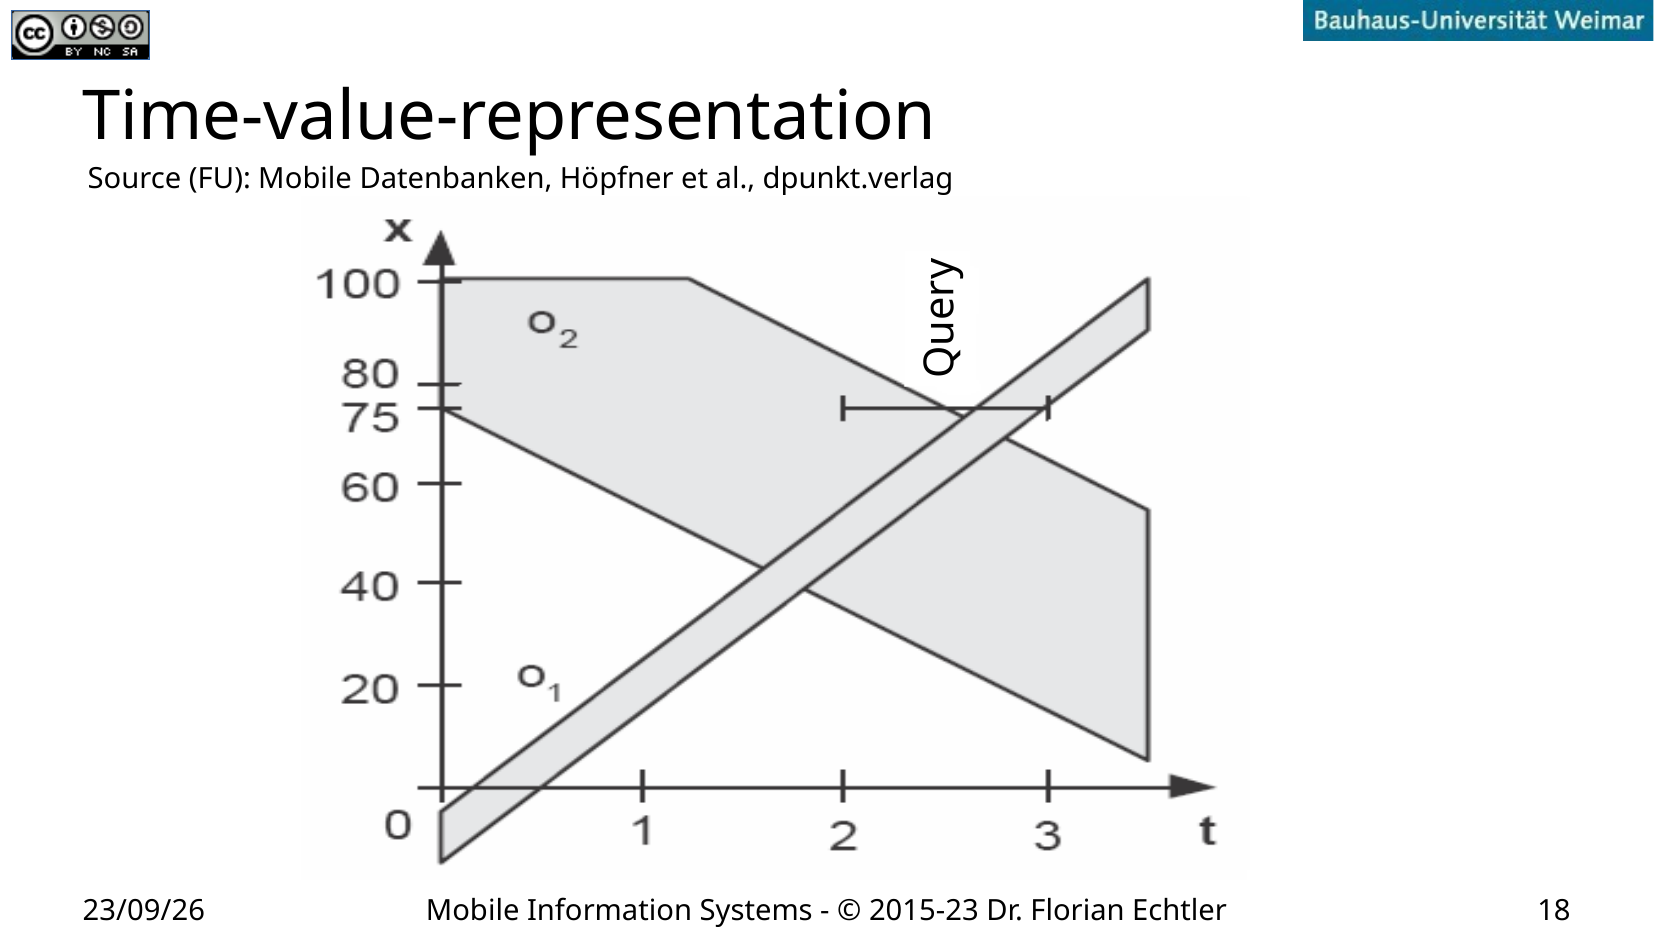

# Time-value-representation
Source (FU): Mobile Datenbanken, Höpfner et al., dpunkt.verlag
Query
Query
Mobile Information Systems - © 2015-23 Dr. Florian Echtler
18